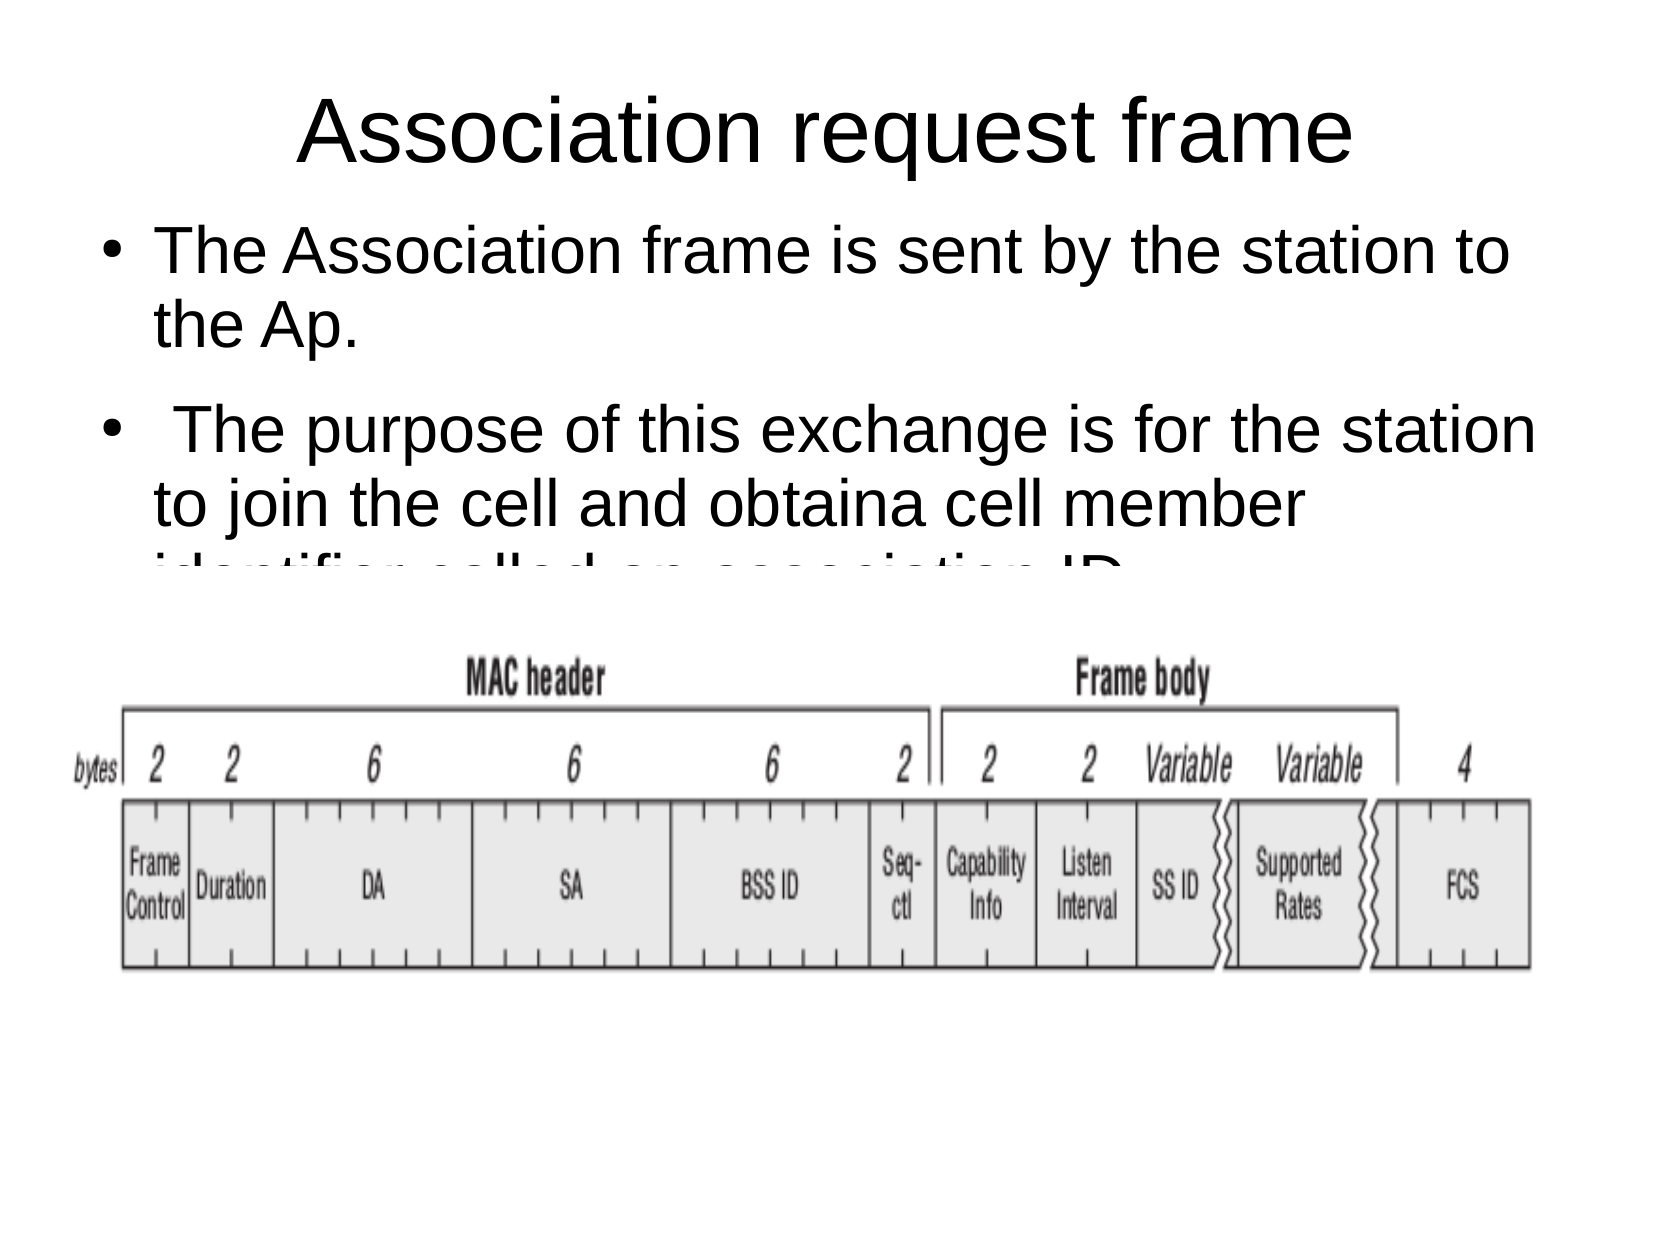

# Association request frame
The Association frame is sent by the station to the Ap.
 The purpose of this exchange is for the station to join the cell and obtaina cell member identifier called an association ID